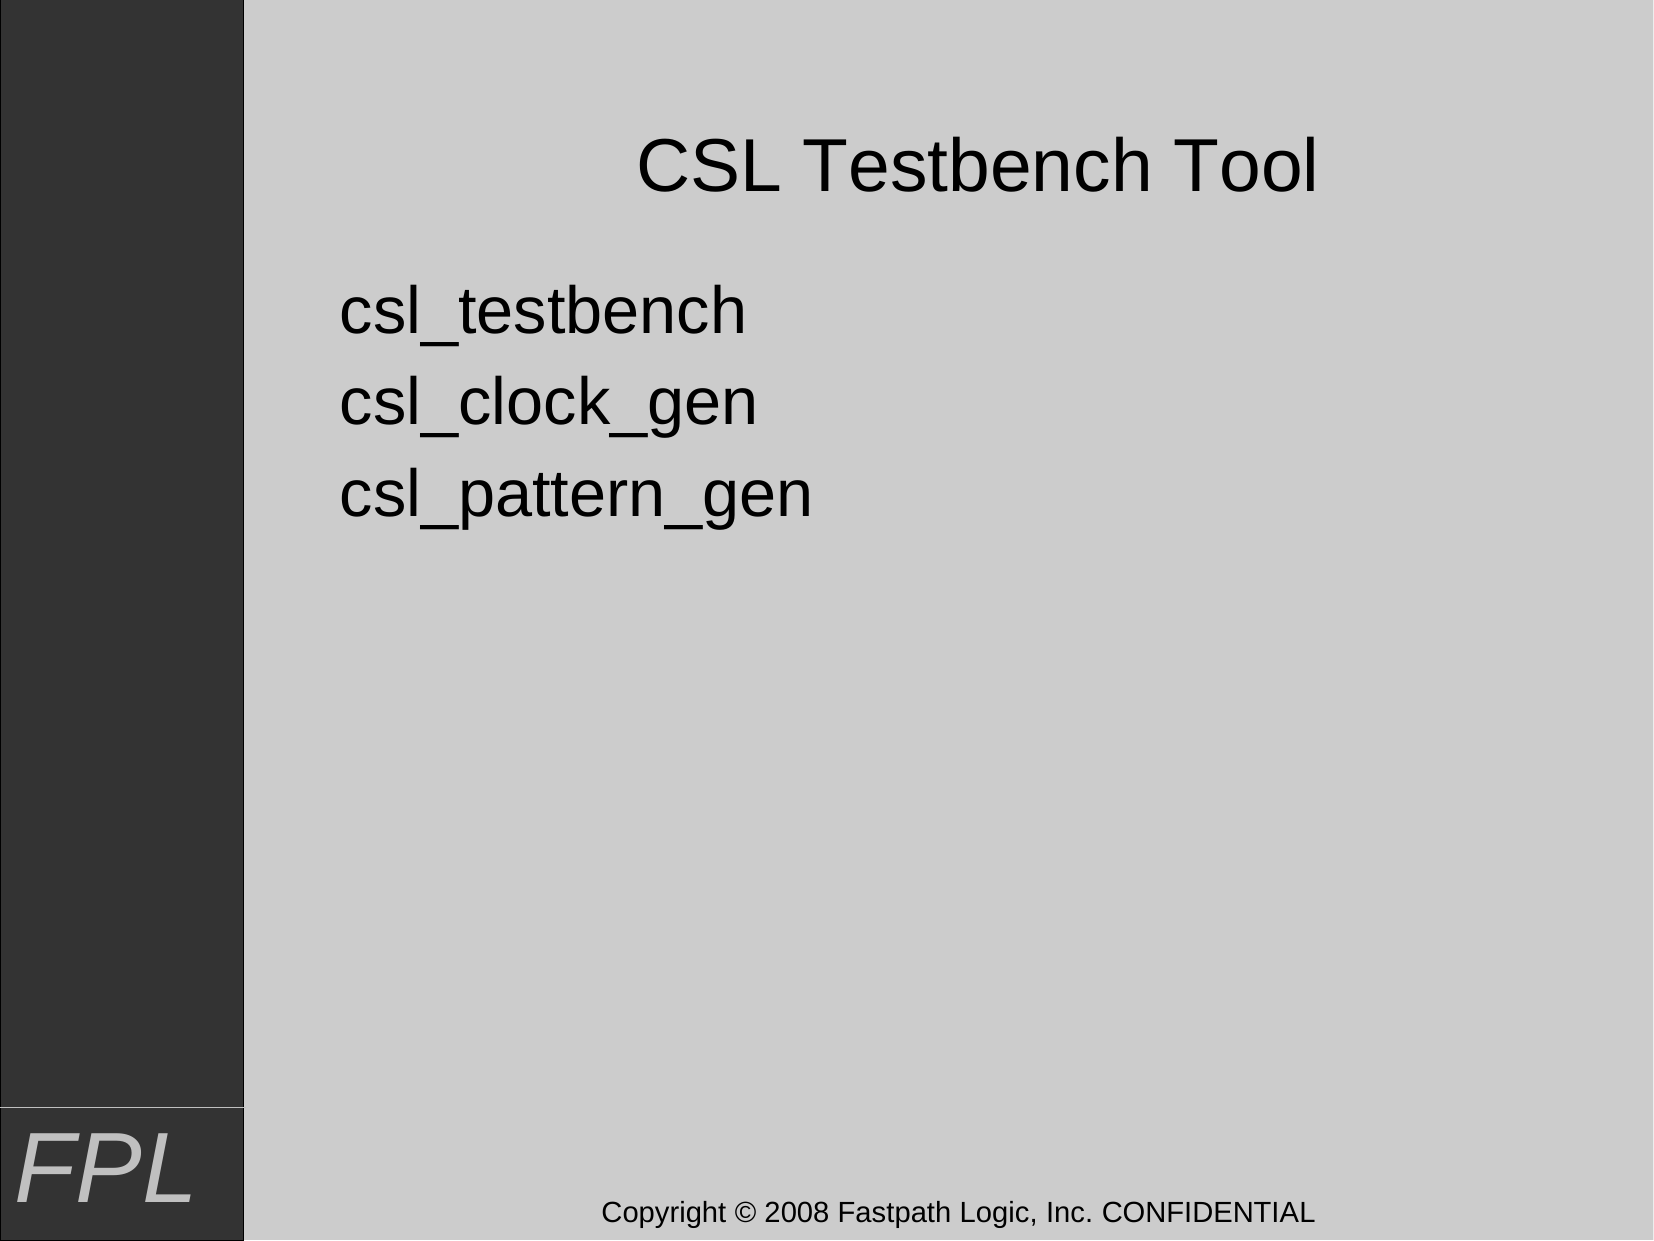

# CSL Testbench Tool
csl_testbench
csl_clock_gen
csl_pattern_gen